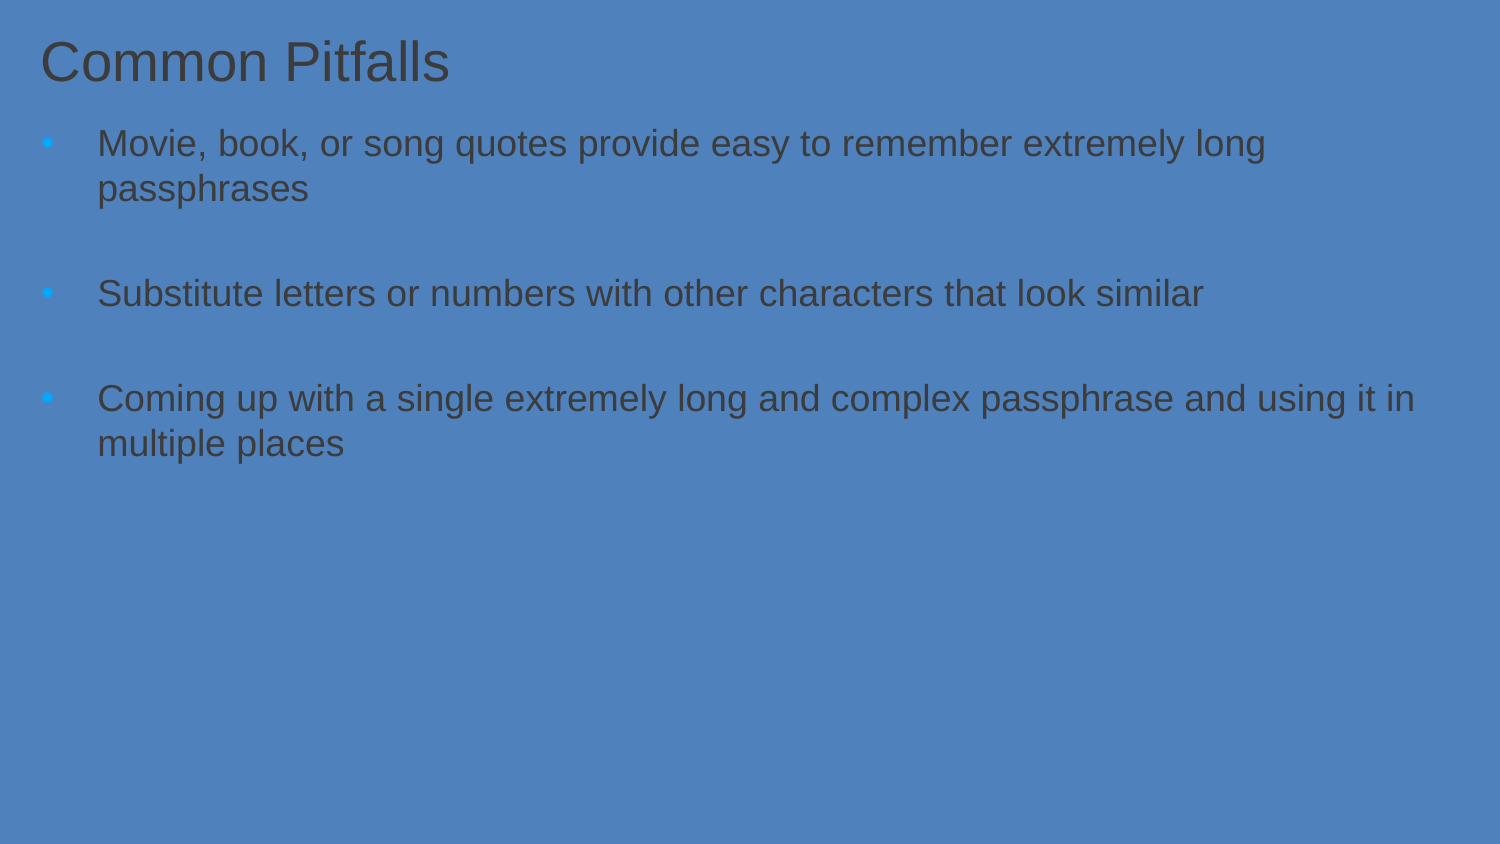

# Common Pitfalls
Movie, book, or song quotes provide easy to remember extremely long passphrases
Substitute letters or numbers with other characters that look similar
Coming up with a single extremely long and complex passphrase and using it in multiple places